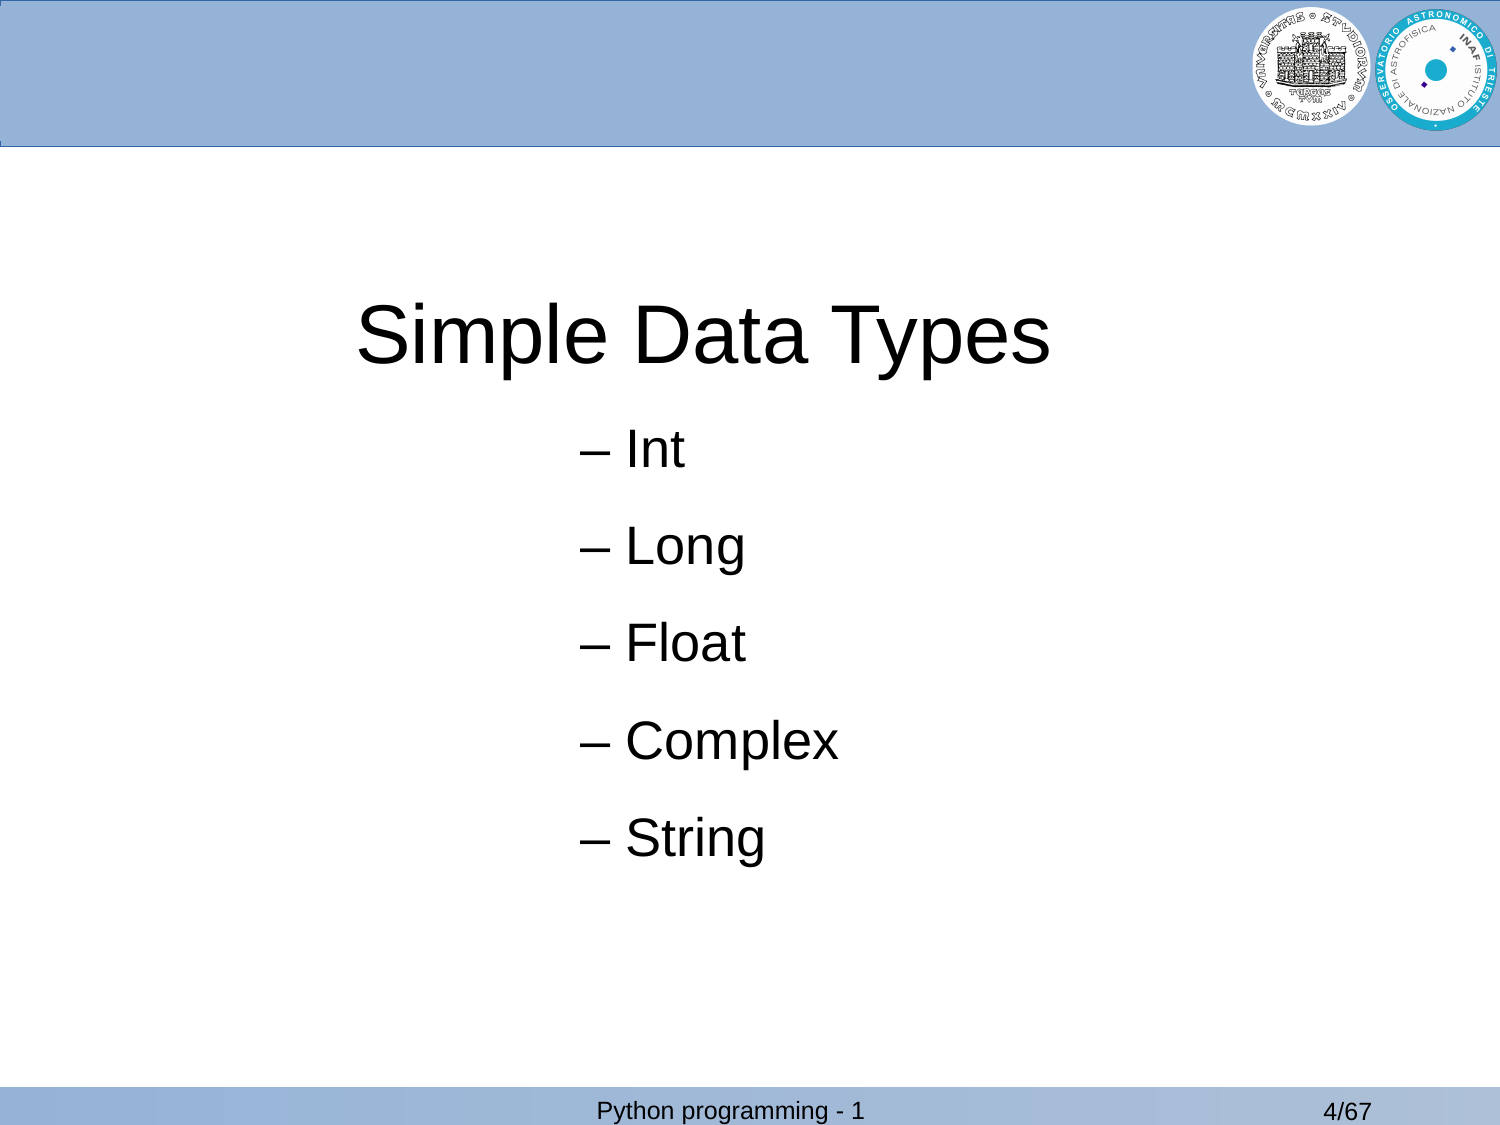

# Simple Data Types
 			– Int
 			– Long
 			– Float
 			– Complex
 			– String